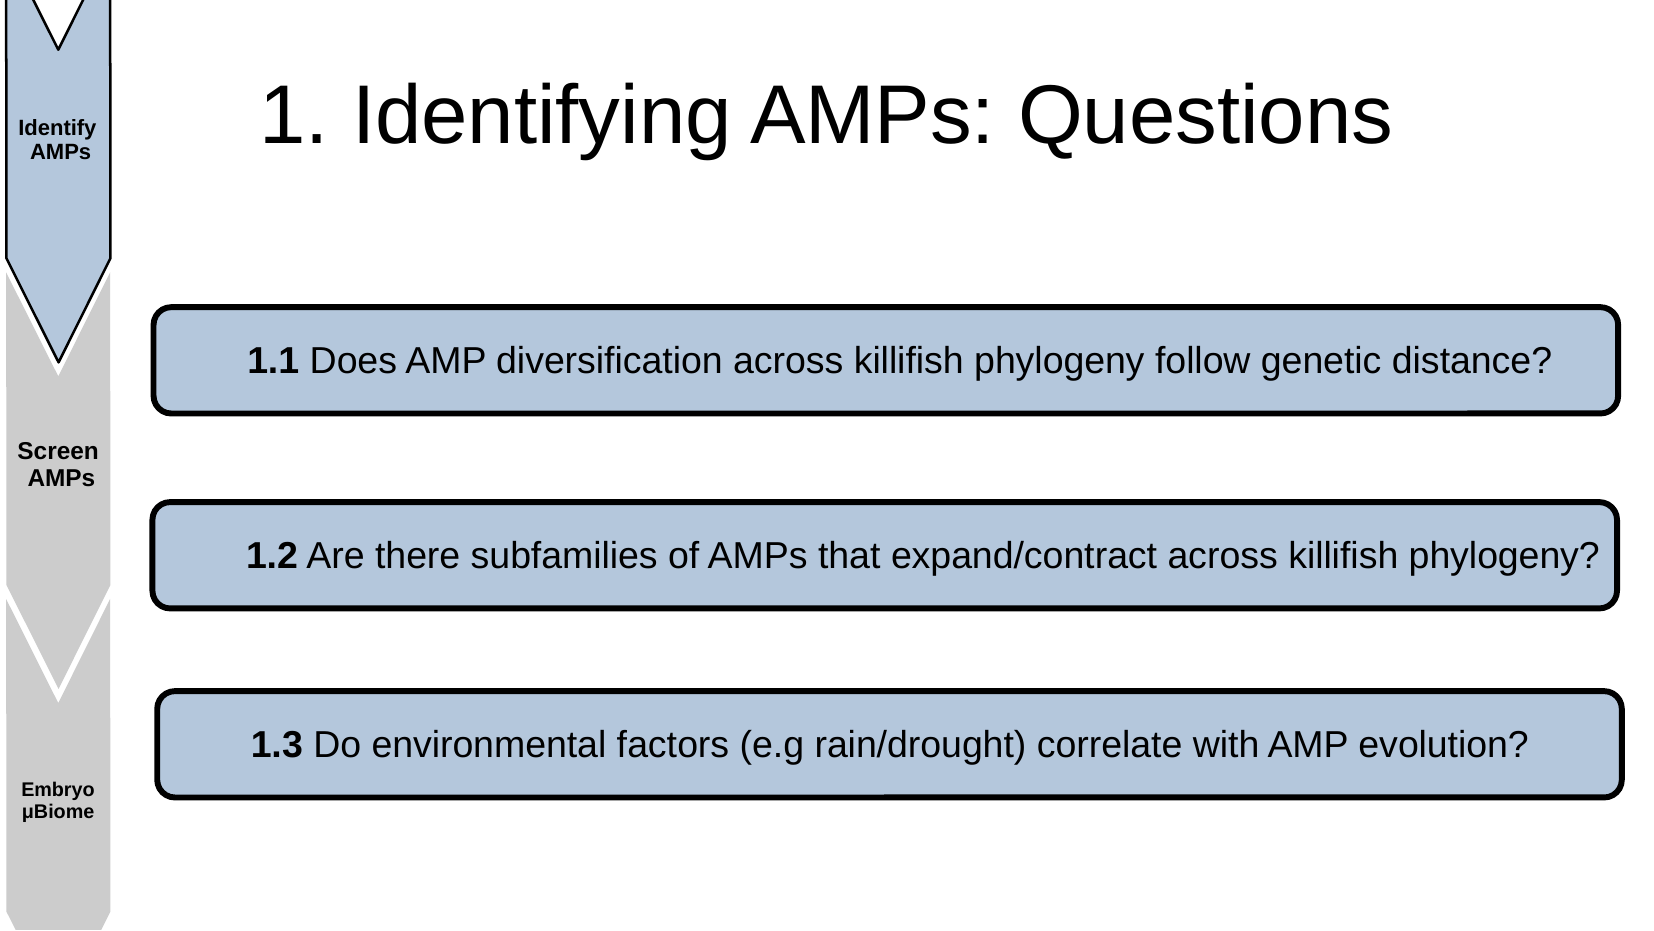

# 1. Identifying AMPs: Questions
1.1 Does AMP diversification across killifish phylogeny follow genetic distance?
1.
1.2 Are there subfamilies of AMPs that expand/contract across killifish phylogeny?
1.3 Do environmental factors (e.g rain/drought) correlate with AMP evolution?